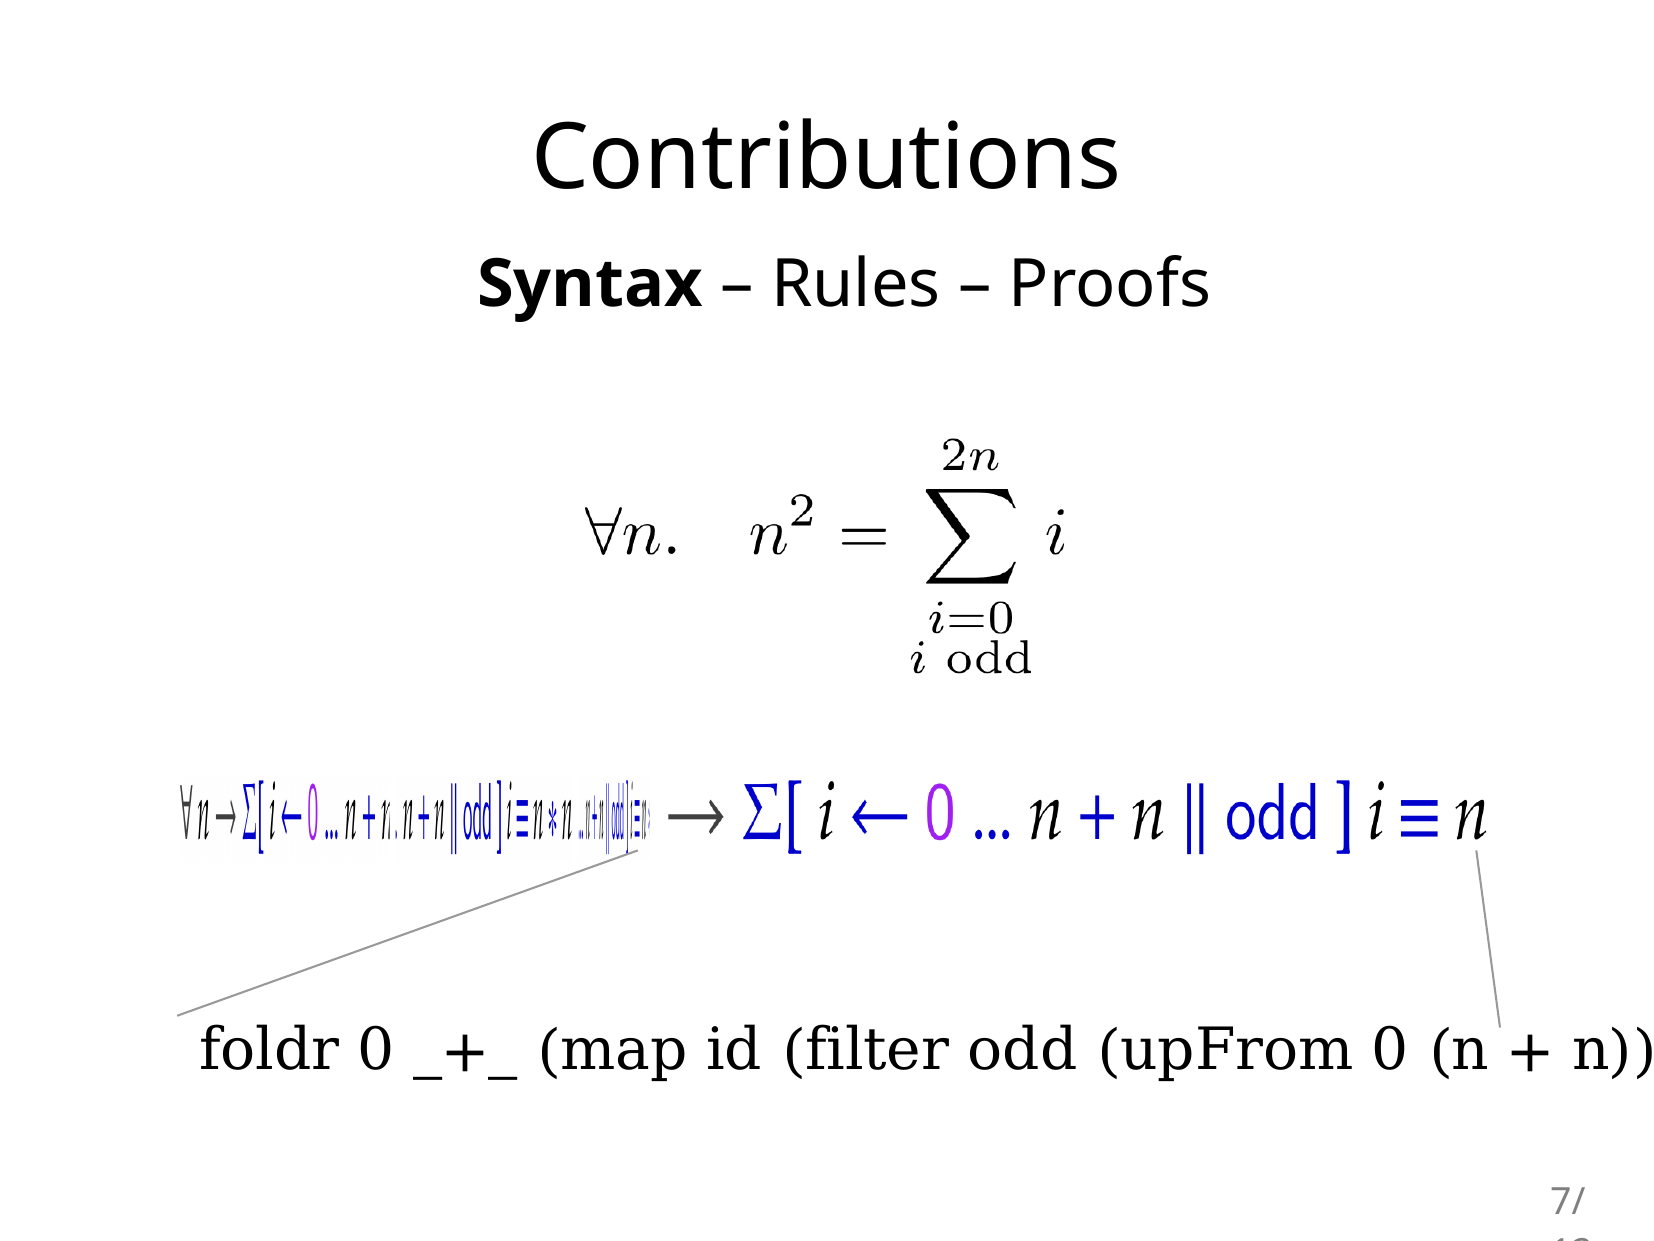

# Contributions
Syntax – Rules – Proofs
Ffoldr 0 _+_ (map id (filter odd (upFrom 0 (n + n))))